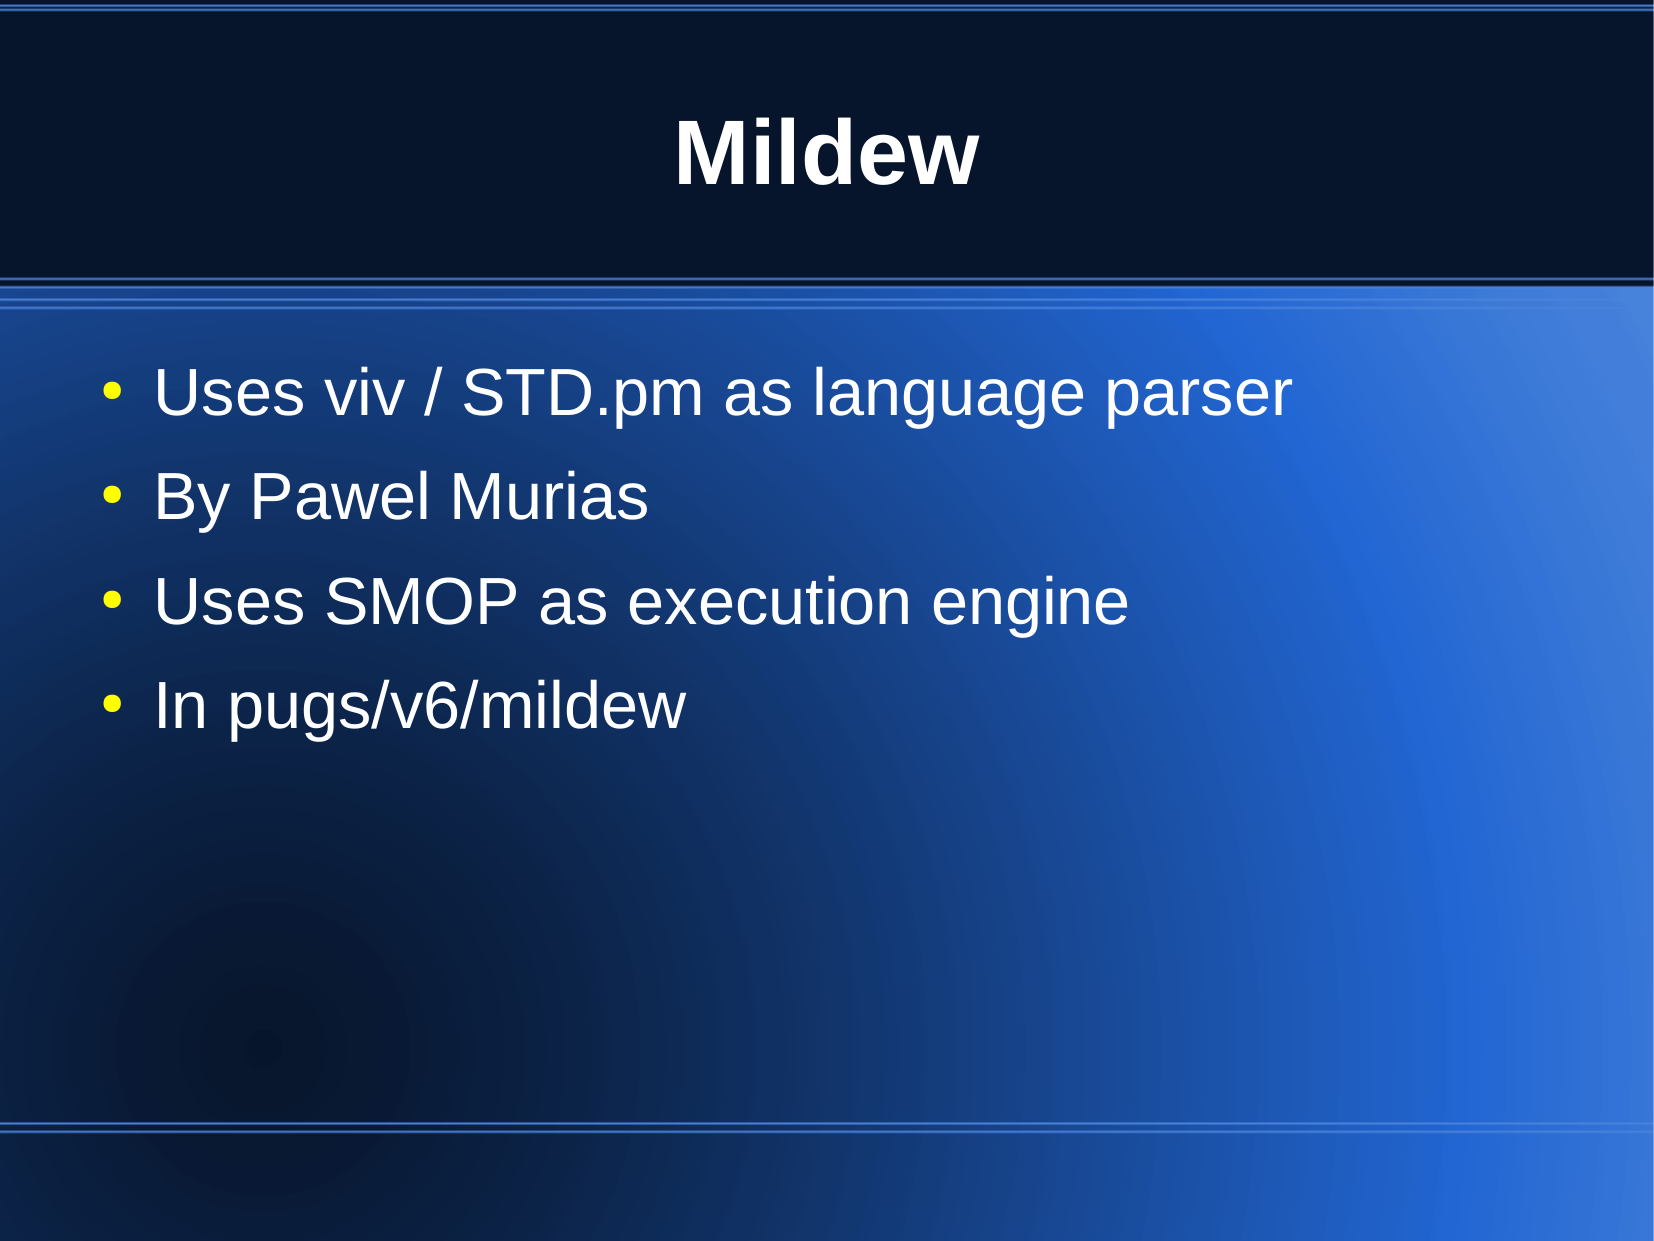

# Mildew
Uses viv / STD.pm as language parser
By Pawel Murias
Uses SMOP as execution engine
In pugs/v6/mildew